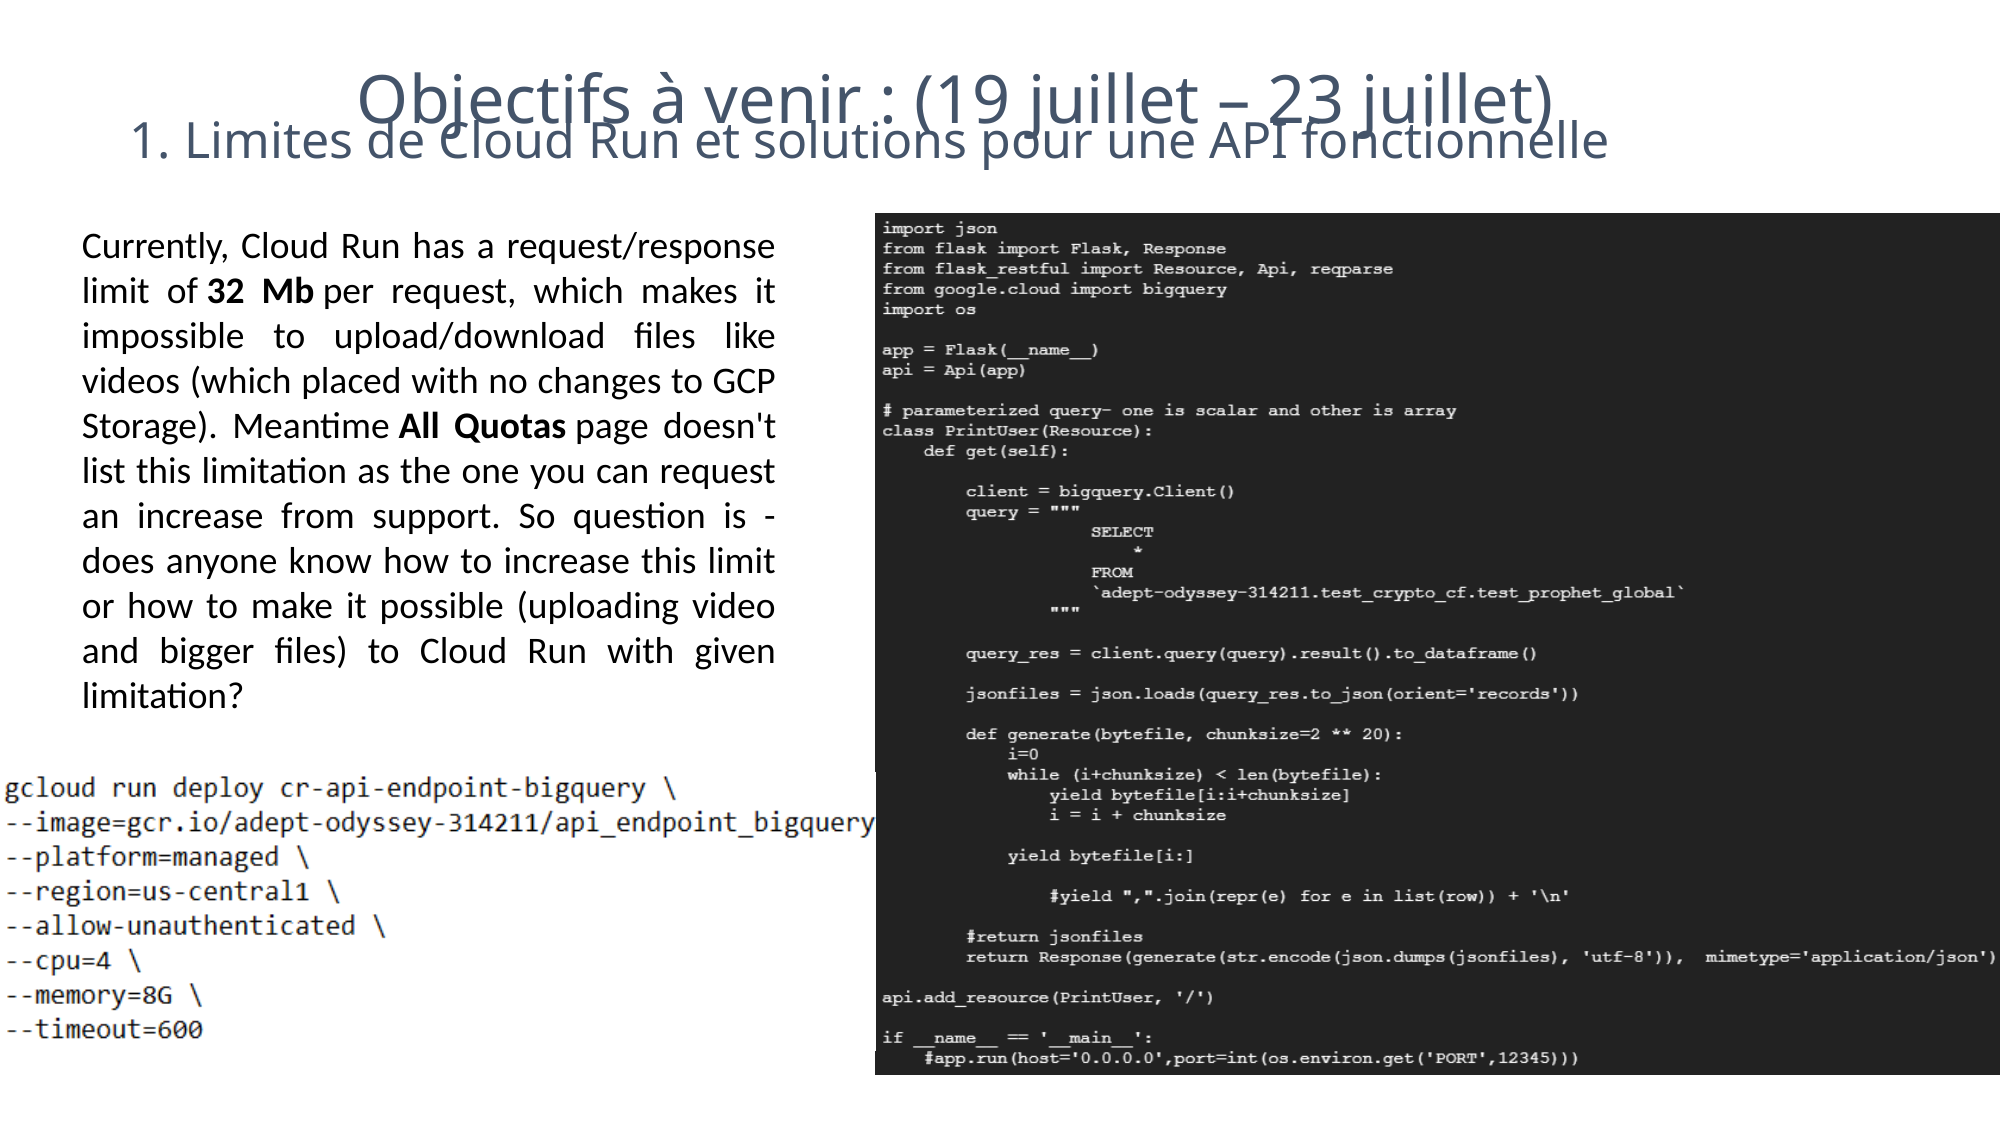

# Objectifs à venir : (19 juillet – 23 juillet)
1. Limites de Cloud Run et solutions pour une API fonctionnelle
Currently, Cloud Run has a request/response limit of 32 Mb per request, which makes it impossible to upload/download files like videos (which placed with no changes to GCP Storage). Meantime All Quotas page doesn't list this limitation as the one you can request an increase from support. So question is - does anyone know how to increase this limit or how to make it possible (uploading video and bigger files) to Cloud Run with given limitation?